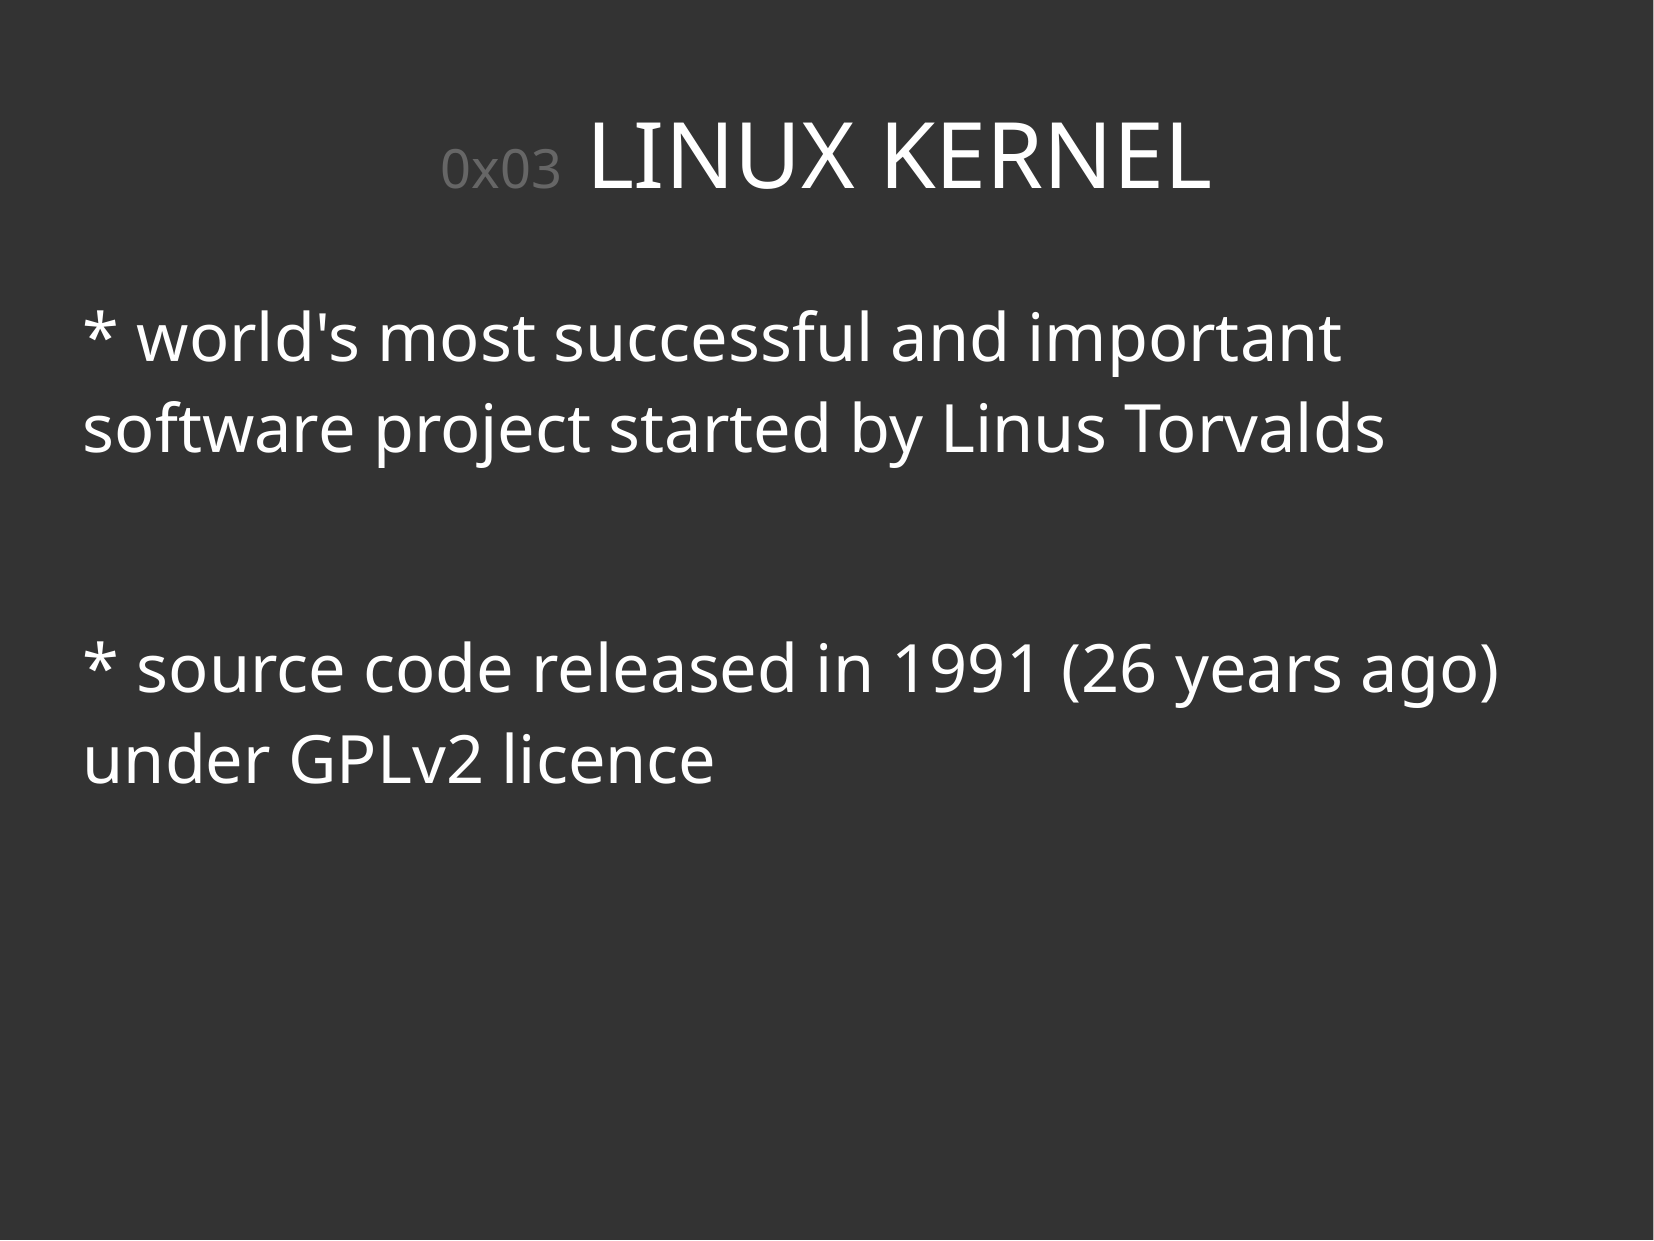

# 0x03 LINUX KERNEL
* world's most successful and important software project started by Linus Torvalds
* source code released in 1991 (26 years ago) under GPLv2 licence